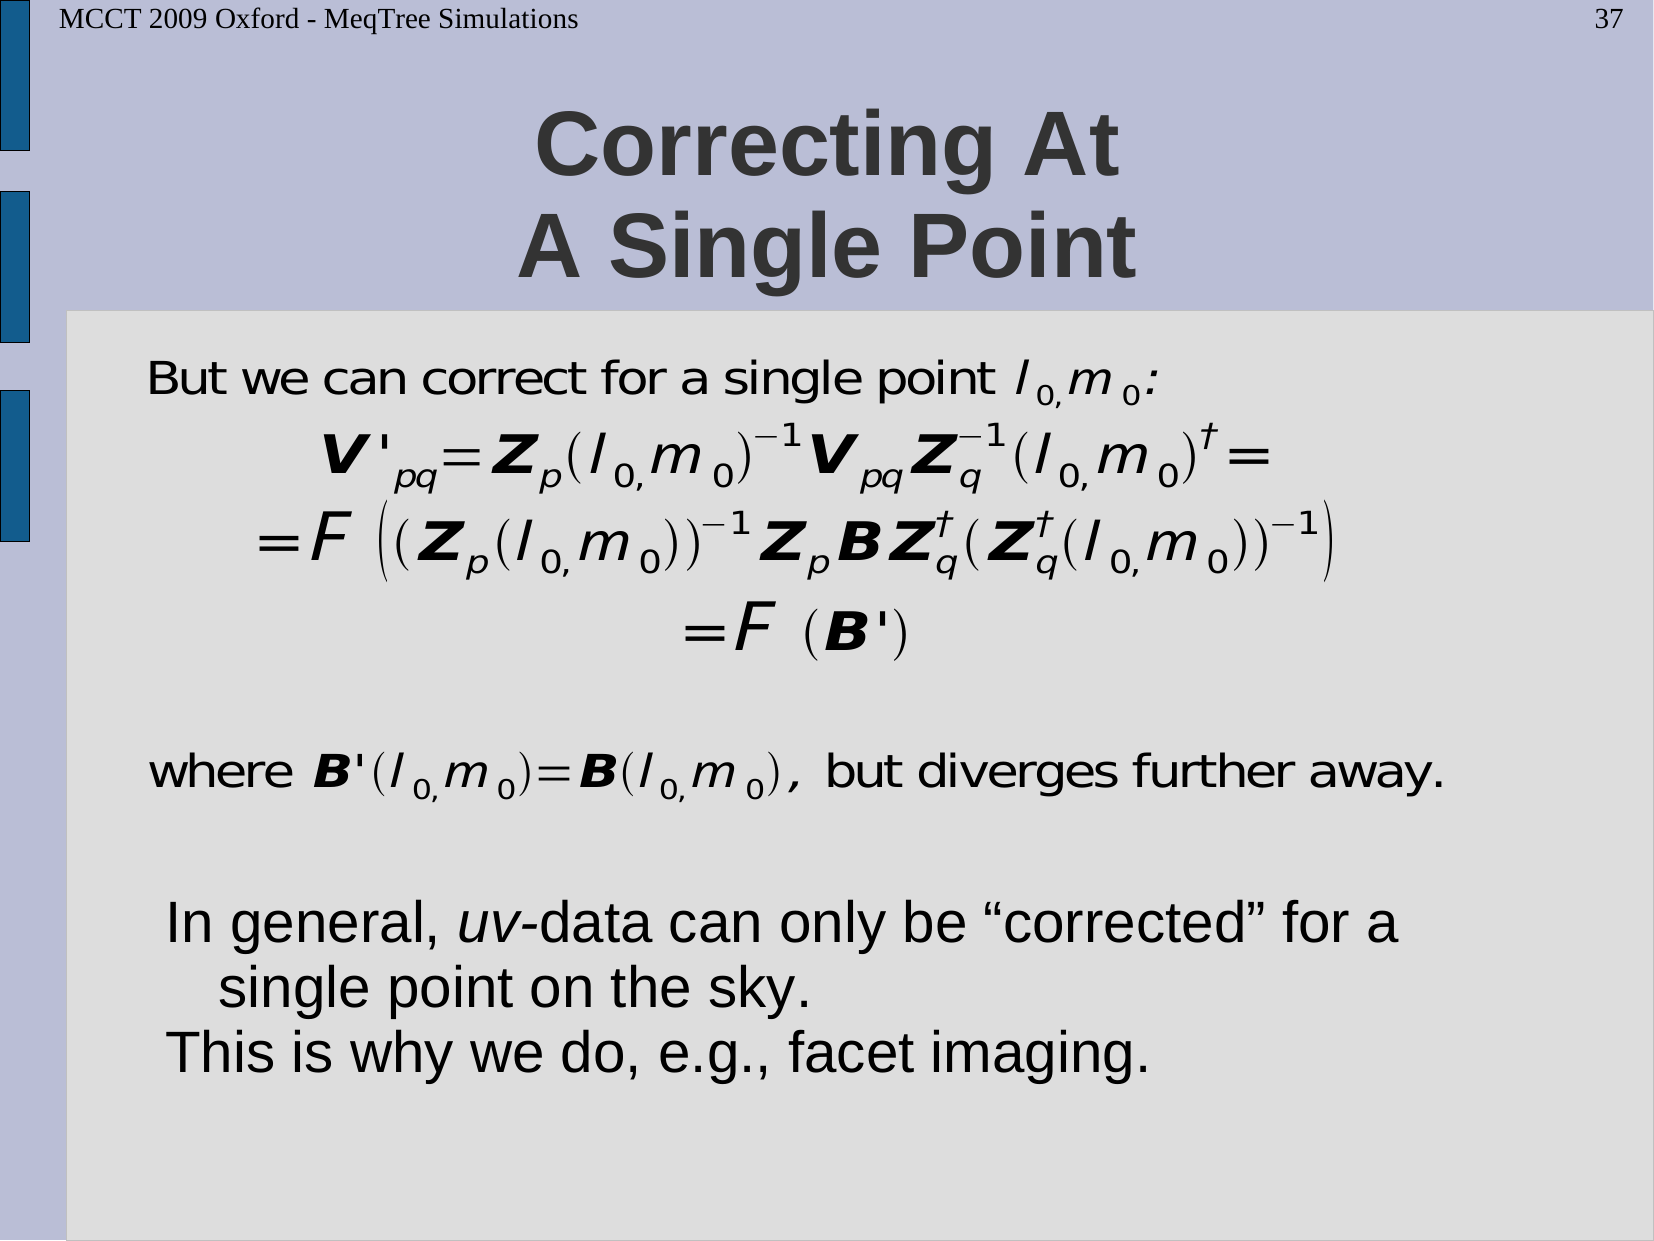

MCCT 2009 Oxford - MeqTree Simulations
37
# Correcting At A Single Point
In general, uv-data can only be “corrected” for a single point on the sky.
This is why we do, e.g., facet imaging.